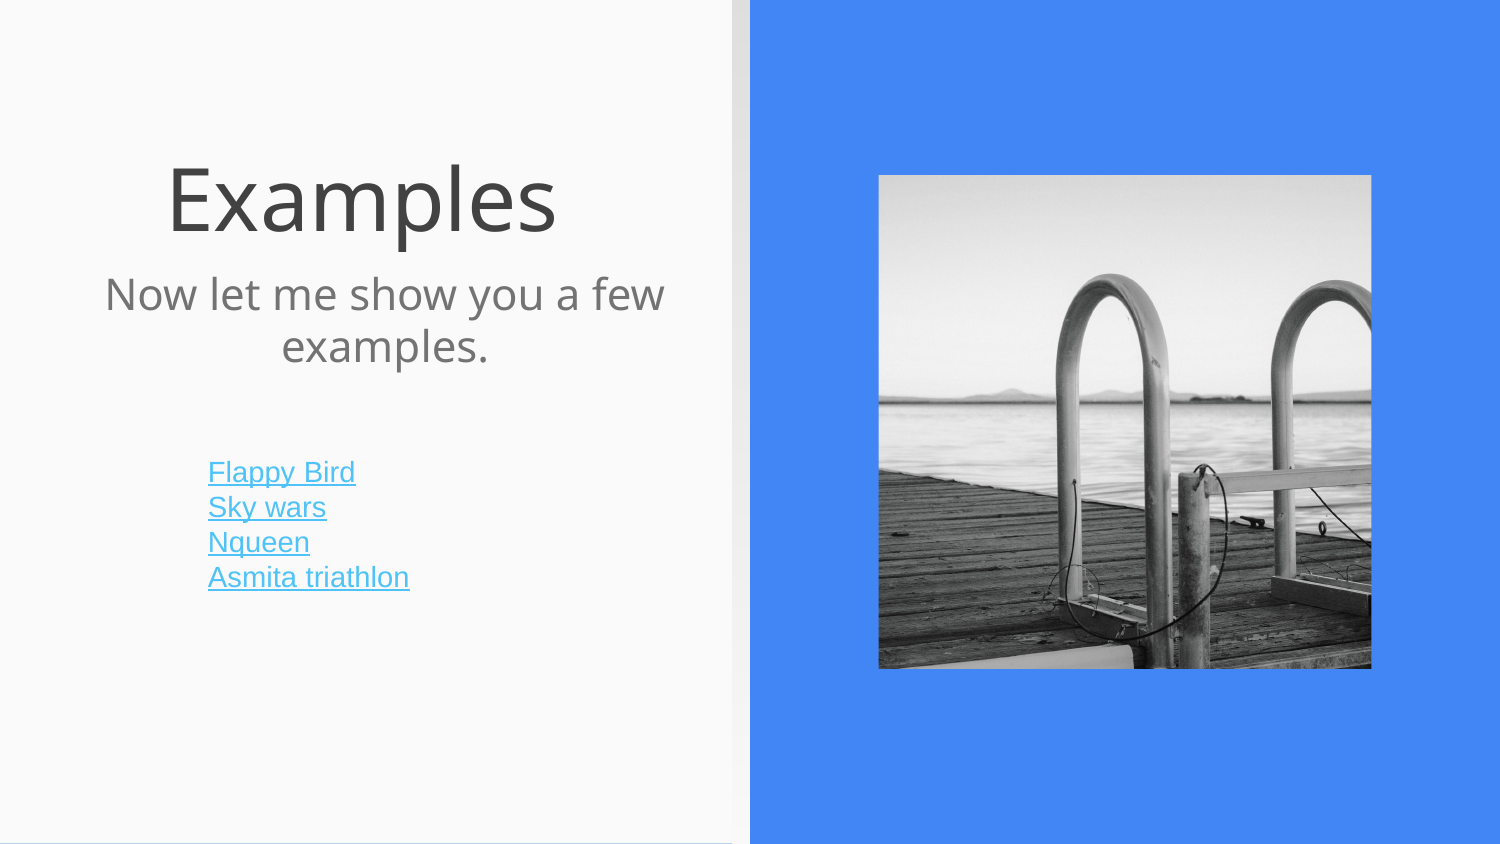

# Examples
Now let me show you a few examples.
Flappy Bird
Sky wars
Nqueen
Asmita triathlon